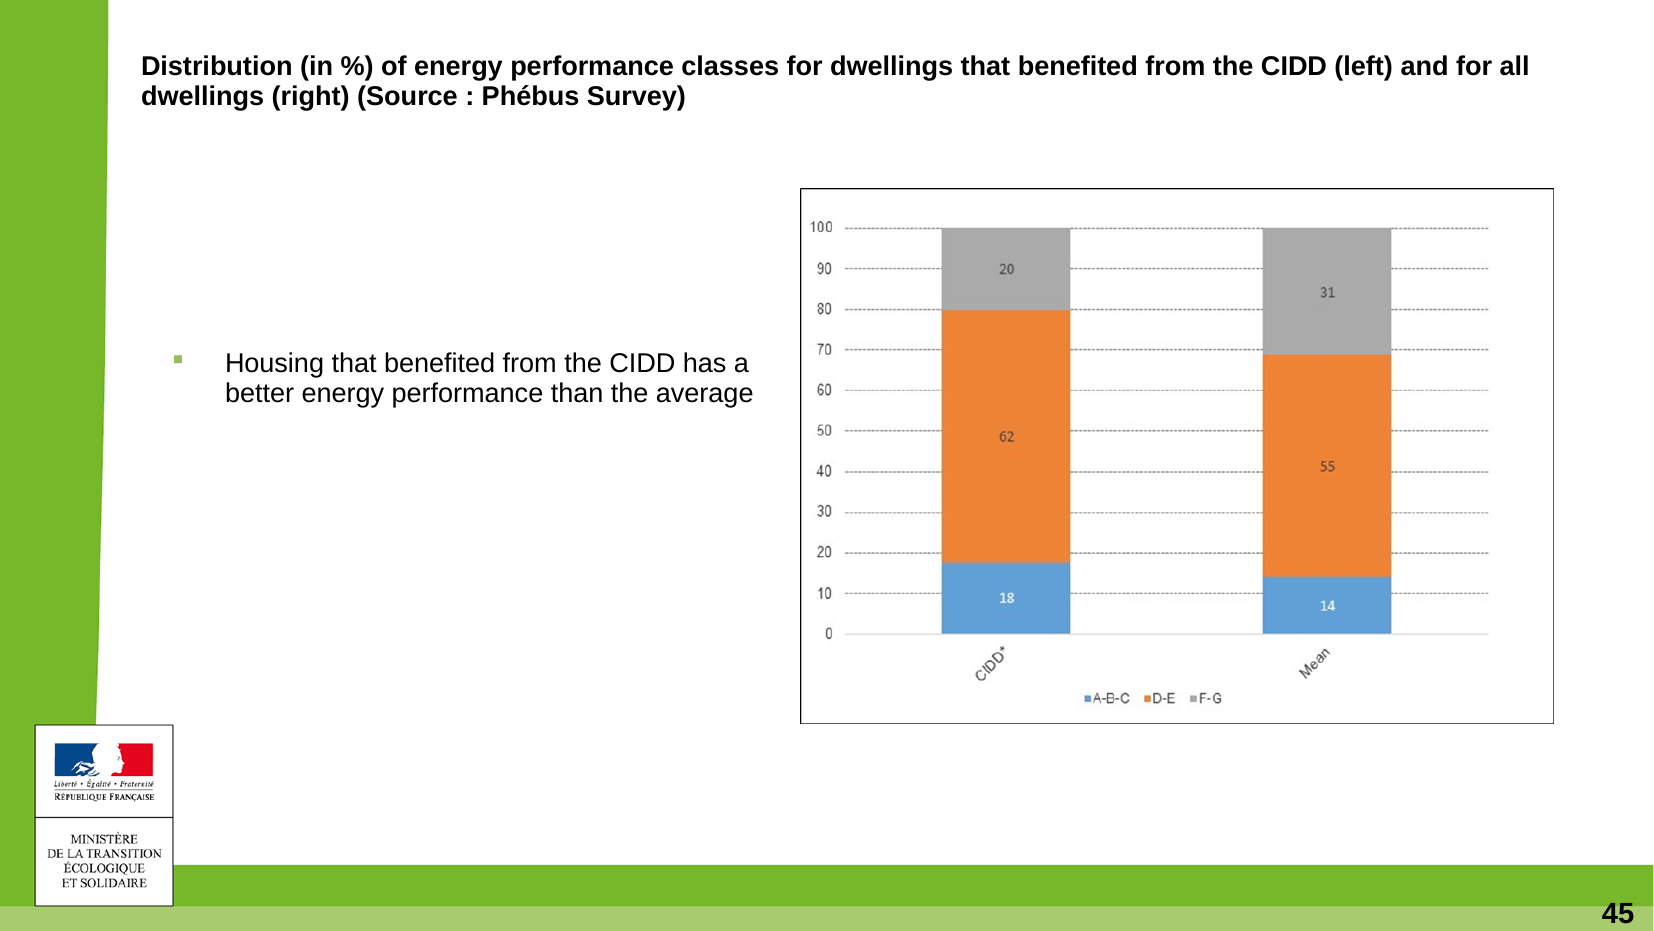

# Distribution (in %) of energy performance classes for dwellings that benefited from the CIDD (left) and for all dwellings (right) (Source : Phébus Survey)
Housing that benefited from the CIDD has a better energy performance than the average